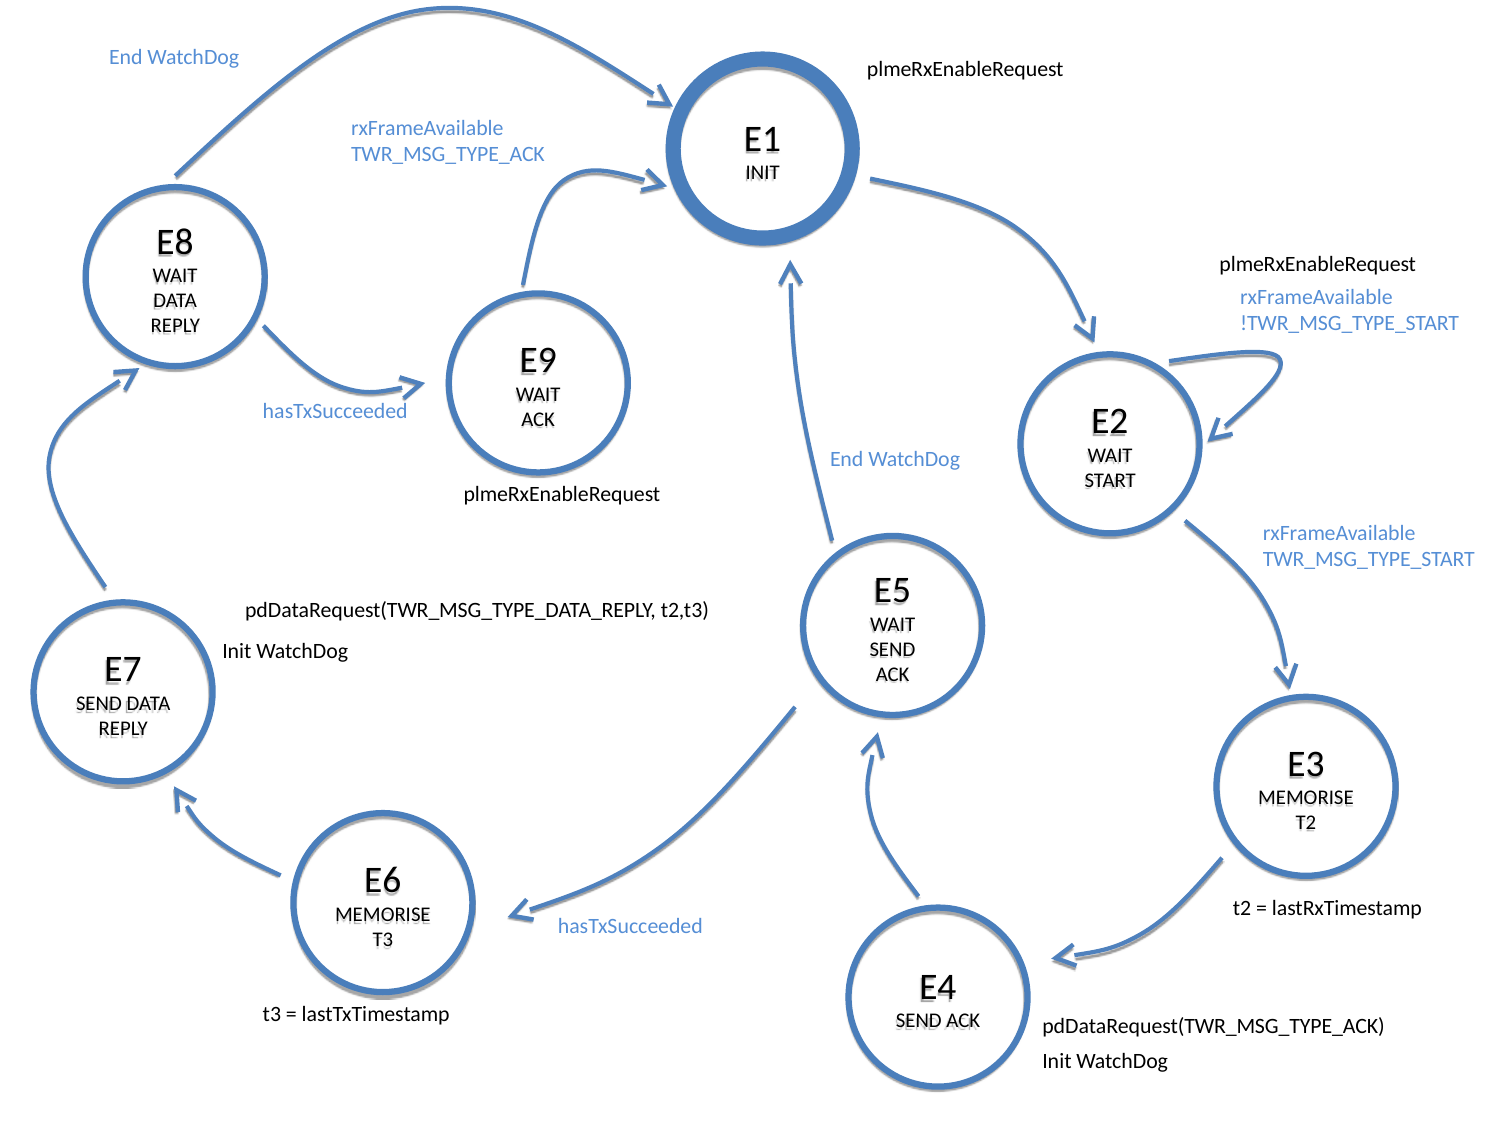

End WatchDog
plmeRxEnableRequest
E1
INIT
rxFrameAvailable
TWR_MSG_TYPE_ACK
E8
WAIT
DATA
REPLY
plmeRxEnableRequest
rxFrameAvailable
!TWR_MSG_TYPE_START
E9
WAIT
ACK
E2
WAIT START
hasTxSucceeded
End WatchDog
plmeRxEnableRequest
rxFrameAvailable
TWR_MSG_TYPE_START
E5
WAIT
SEND
ACK
pdDataRequest(TWR_MSG_TYPE_DATA_REPLY, t2,t3)
E7
SEND DATA REPLY
Init WatchDog
E3
MEMORISE T2
E6
MEMORISE T3
t2 = lastRxTimestamp
hasTxSucceeded
E4
SEND ACK
t3 = lastTxTimestamp
pdDataRequest(TWR_MSG_TYPE_ACK)
Init WatchDog